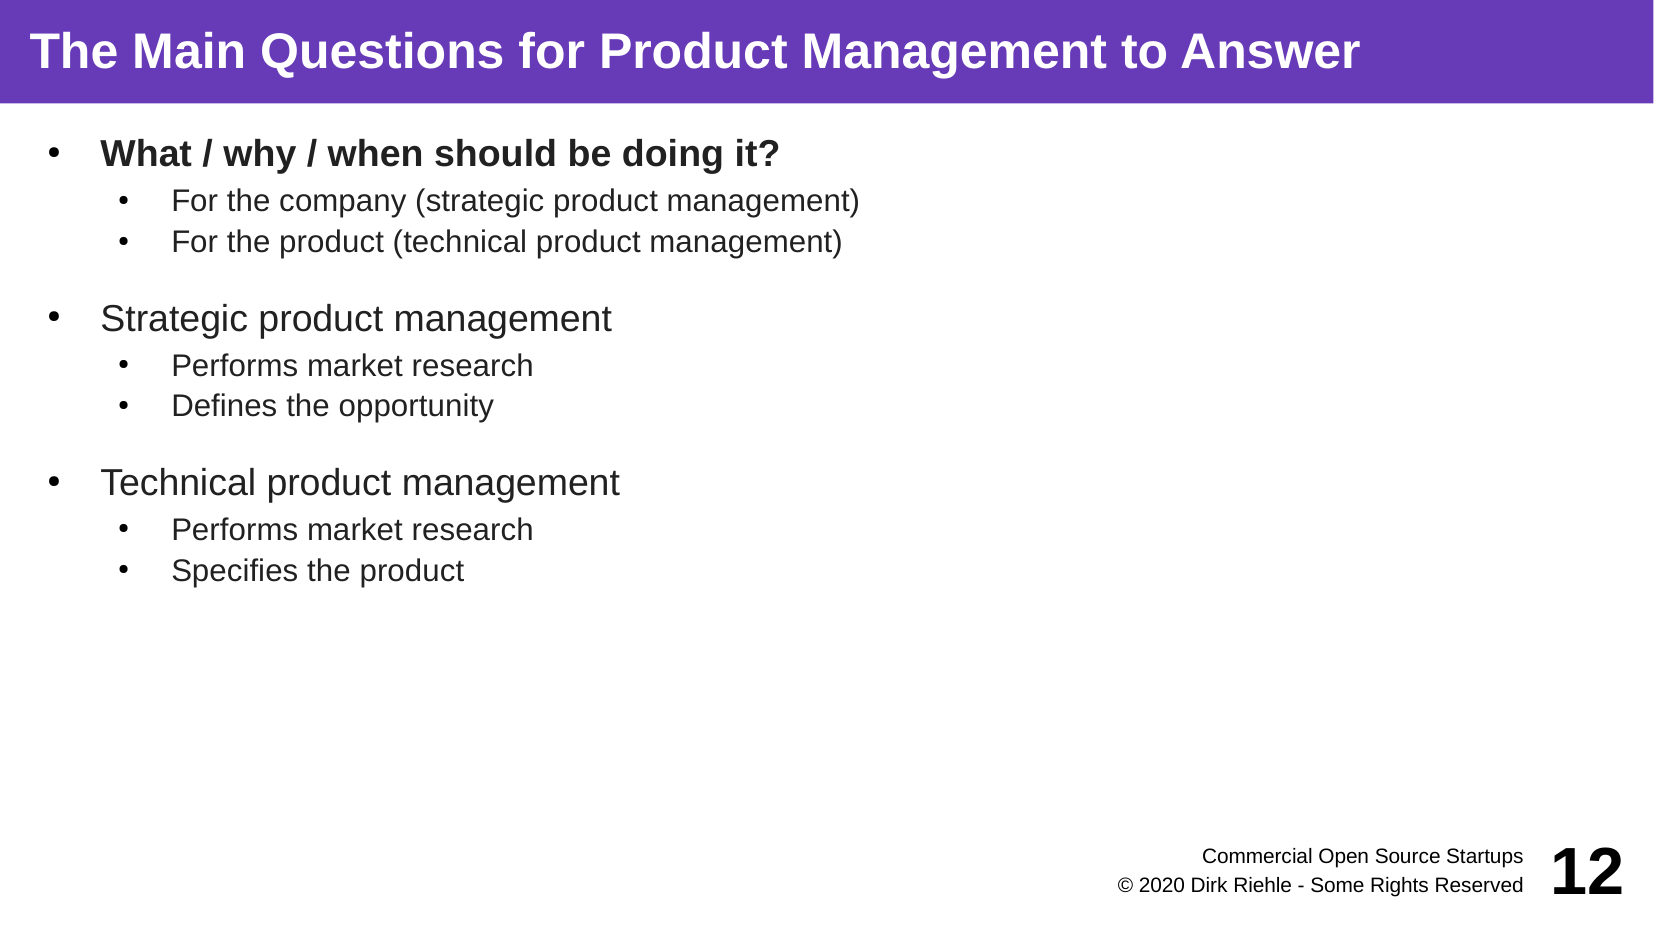

# The Main Questions for Product Management to Answer
What / why / when should be doing it?
For the company (strategic product management)
For the product (technical product management)
Strategic product management
Performs market research
Defines the opportunity
Technical product management
Performs market research
Specifies the product
Commercial Open Source Startups
12
© 2020 Dirk Riehle - Some Rights Reserved